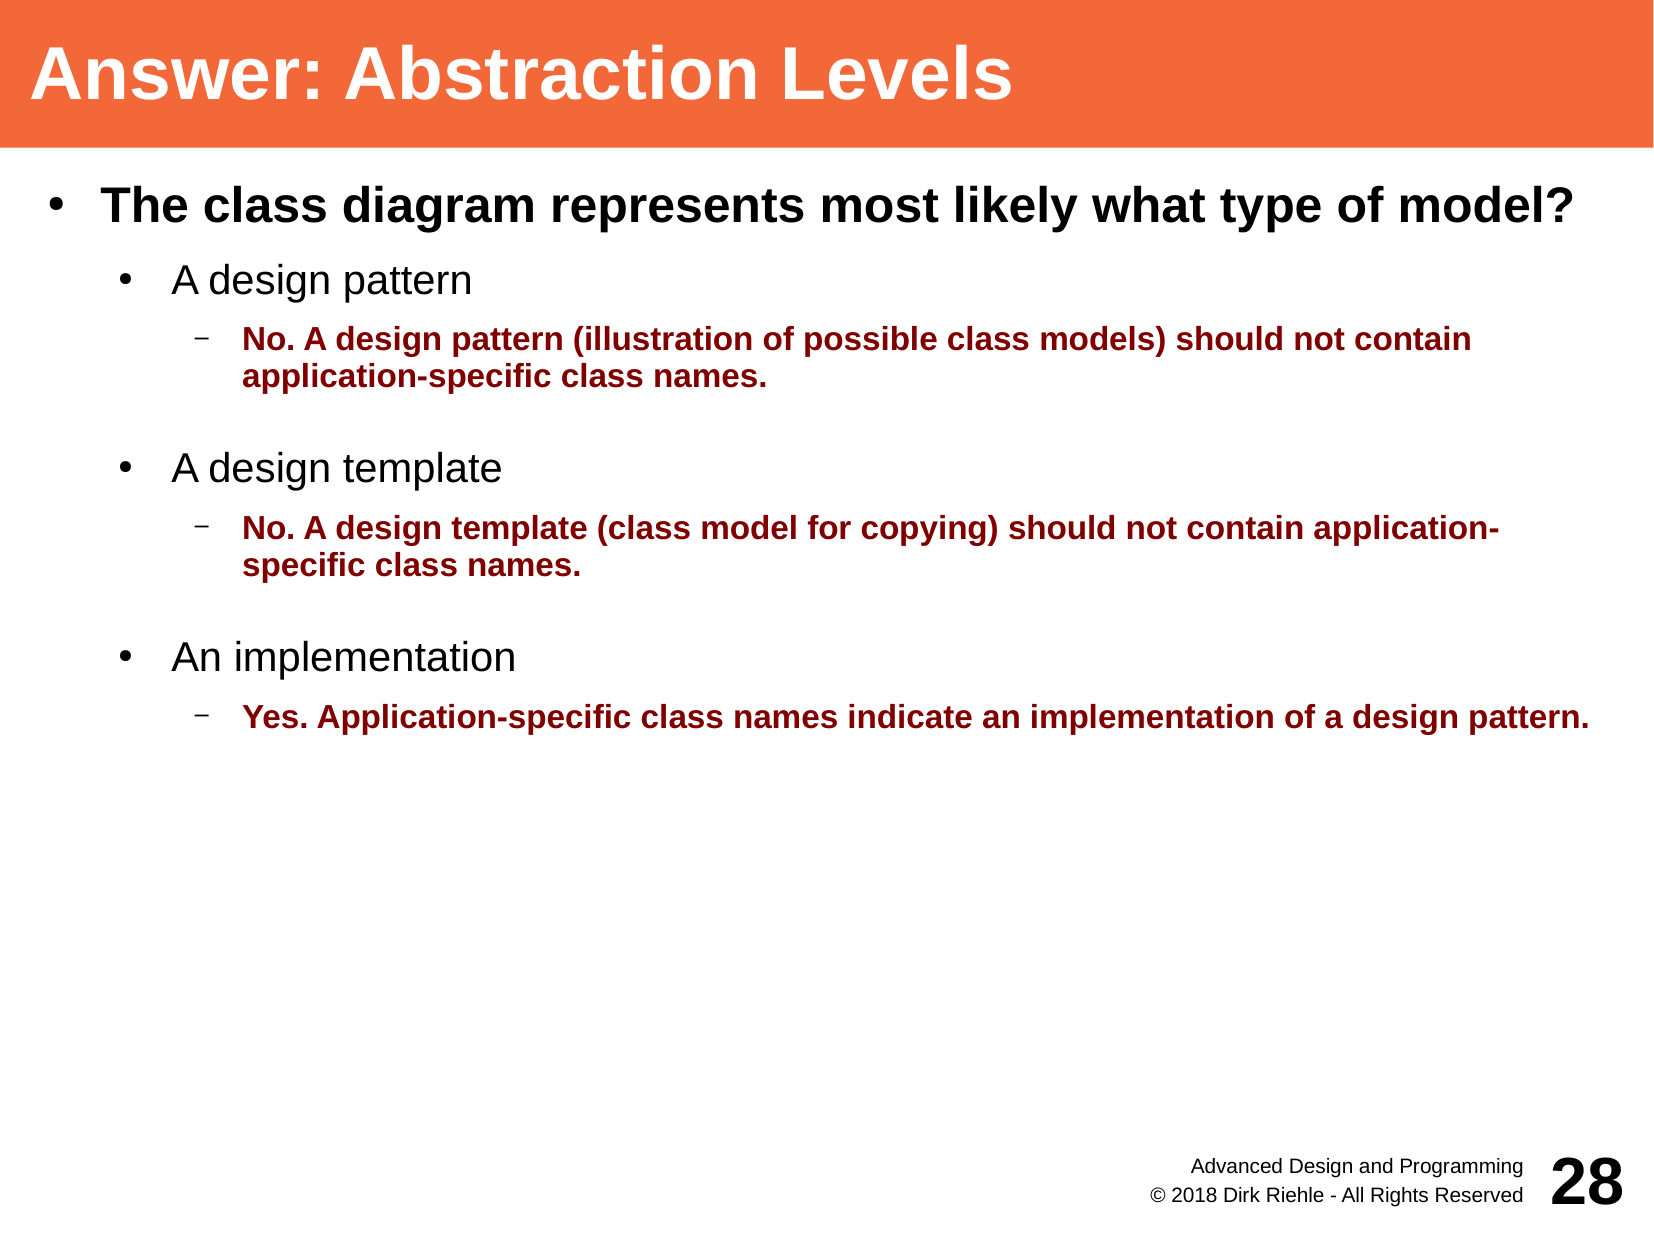

# Answer: Abstraction Levels
The class diagram represents most likely what type of model?
A design pattern
No. A design pattern (illustration of possible class models) should not contain application-specific class names.
A design template
No. A design template (class model for copying) should not contain application-specific class names.
An implementation
Yes. Application-specific class names indicate an implementation of a design pattern.
Advanced Design and Programming
28
© 2018 Dirk Riehle - All Rights Reserved